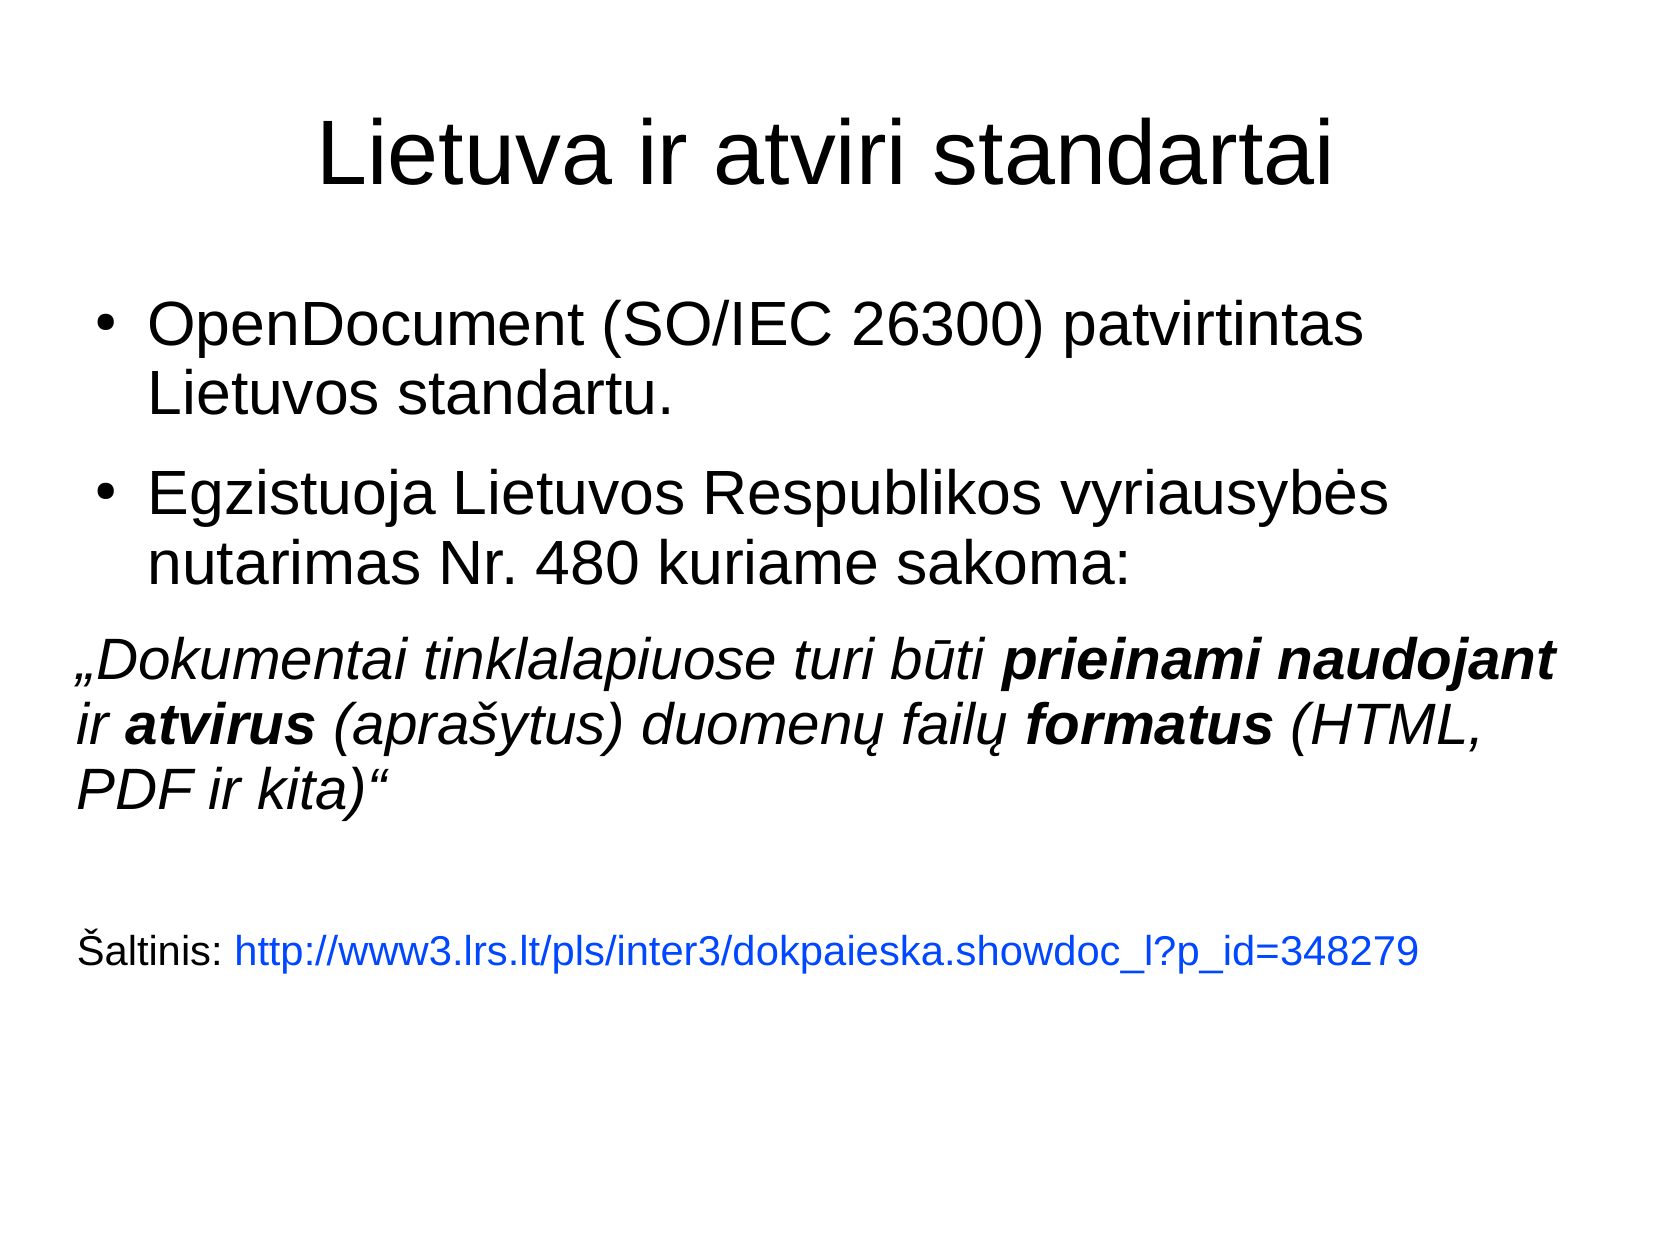

# Lietuva ir atviri standartai
OpenDocument (SO/IEC 26300) patvirtintas Lietuvos standartu.
Egzistuoja Lietuvos Respublikos vyriausybės nutarimas Nr. 480 kuriame sakoma:
„Dokumentai tinklalapiuose turi būti prieinami naudojant ir atvirus (aprašytus) duomenų failų formatus (HTML, PDF ir kita)“
Šaltinis: http://www3.lrs.lt/pls/inter3/dokpaieska.showdoc_l?p_id=348279